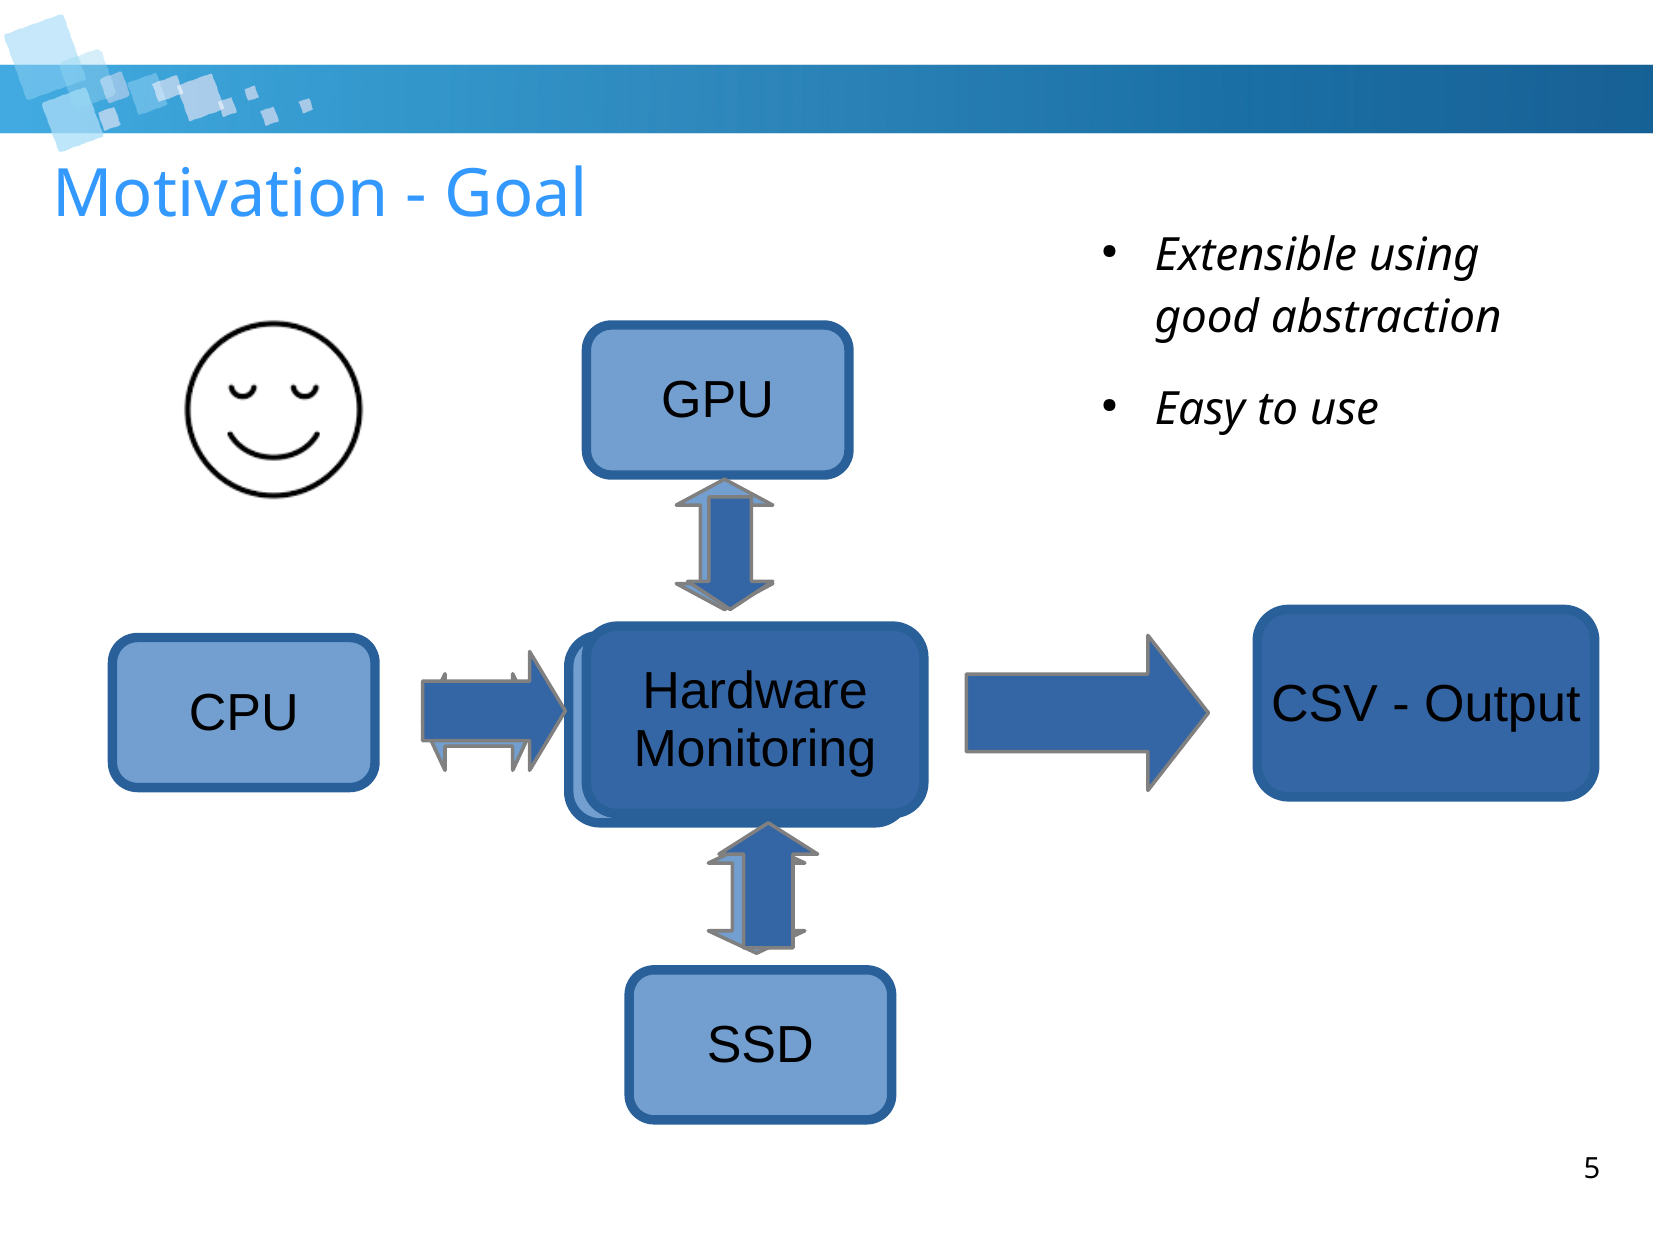

# Motivation - Goal
Extensible using good abstraction
Easy to use
GPU
CSV - Output
Hardware
Monitoring
MainProgram
CPU
SSD
5